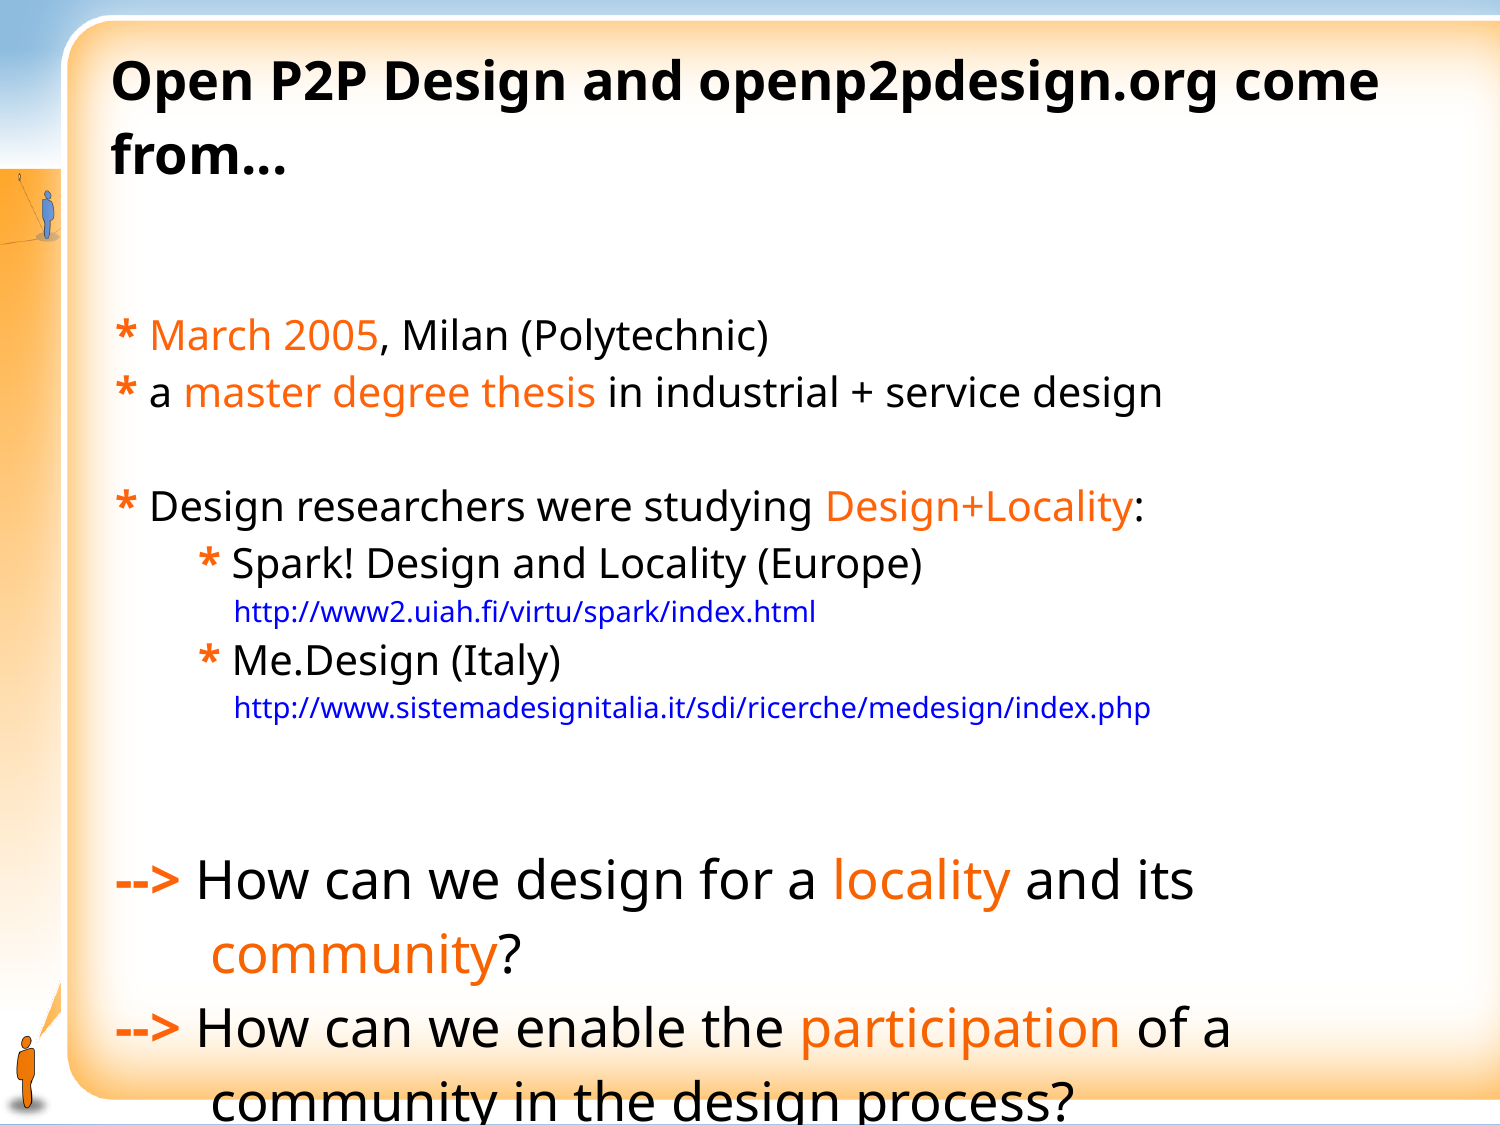

# Open P2P Design and openp2pdesign.org come from...
* March 2005, Milan (Polytechnic)
* a master degree thesis in industrial + service design
* Design researchers were studying Design+Locality:
* Spark! Design and Locality (Europe) http://www2.uiah.fi/virtu/spark/index.html
* Me.Design (Italy) http://www.sistemadesignitalia.it/sdi/ricerche/medesign/index.php
--> How can we design for a locality and its community?
--> How can we enable the participation of a community in the design process?